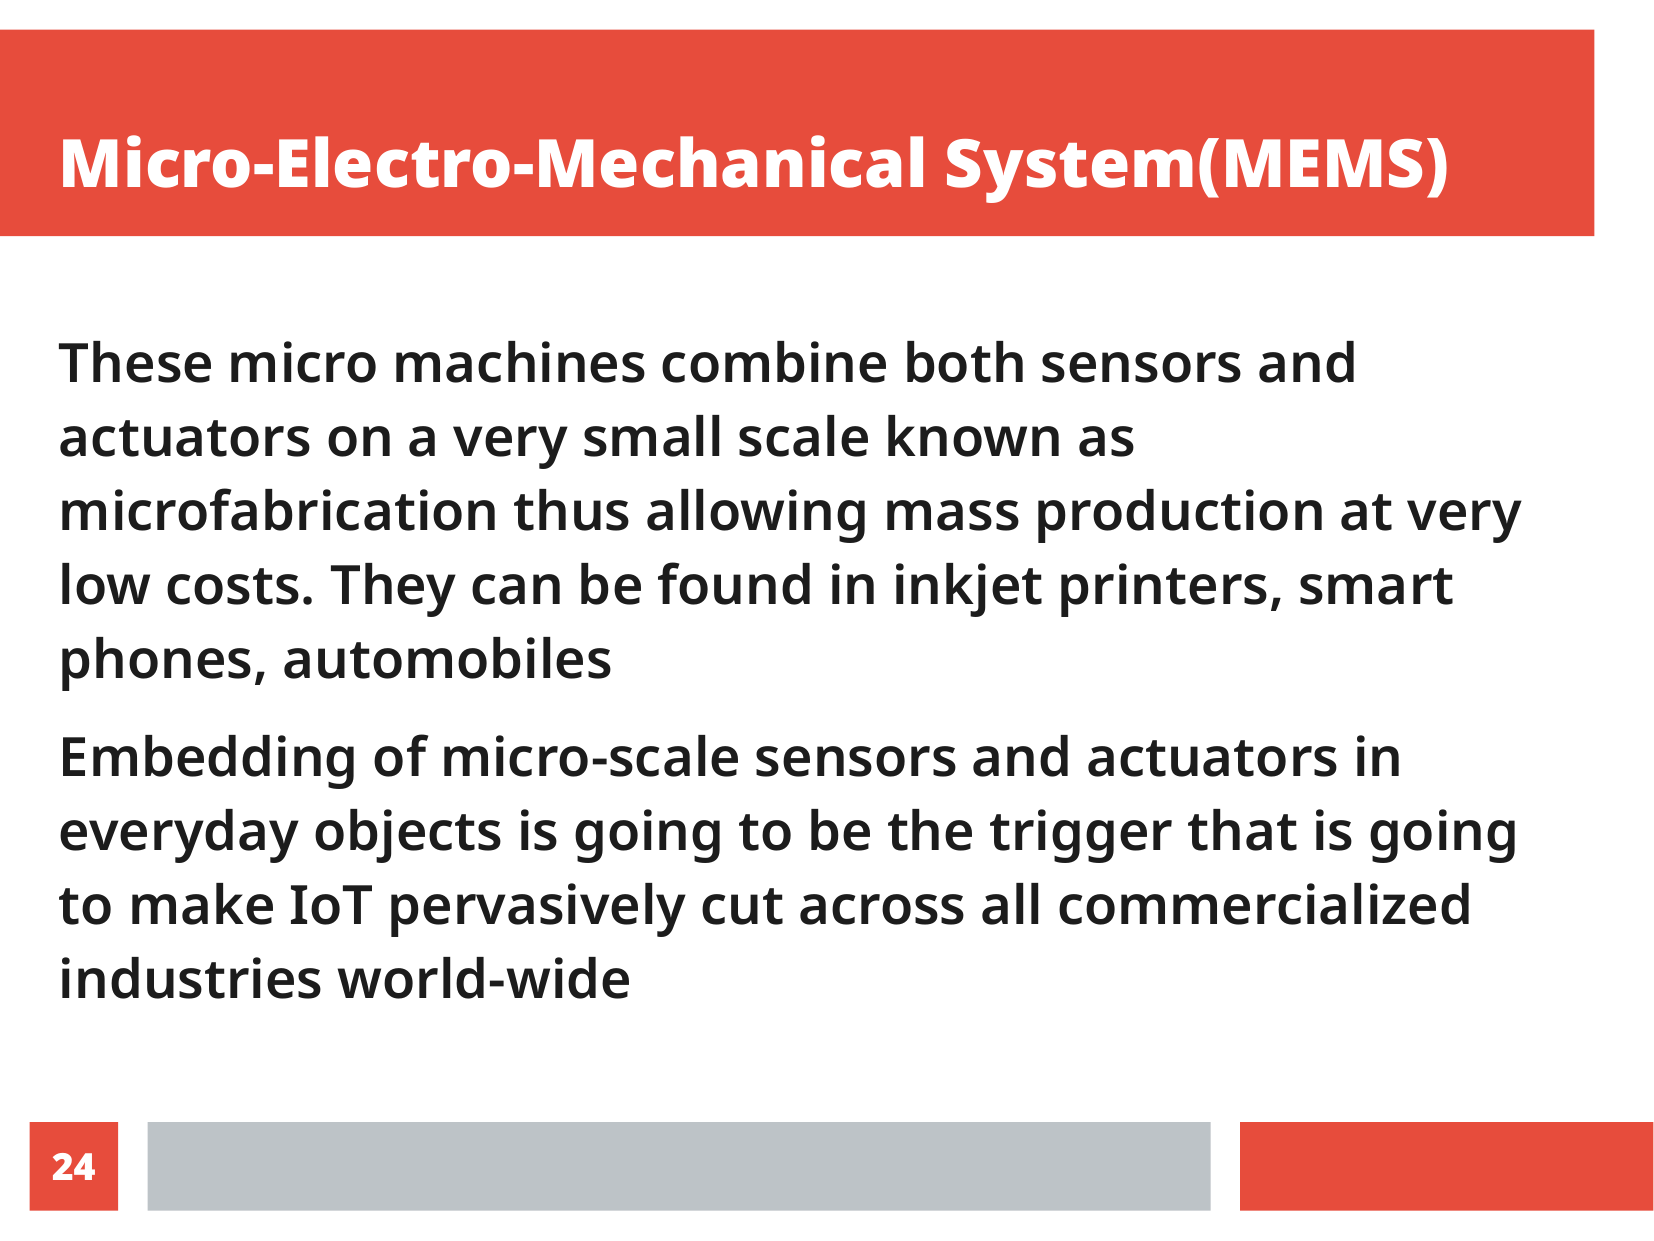

# Micro-Electro-Mechanical System(MEMS)
These micro machines combine both sensors and actuators on a very small scale known as microfabrication thus allowing mass production at very low costs. They can be found in inkjet printers, smart phones, automobiles
Embedding of micro-scale sensors and actuators in everyday objects is going to be the trigger that is going to make IoT pervasively cut across all commercialized industries world-wide
24